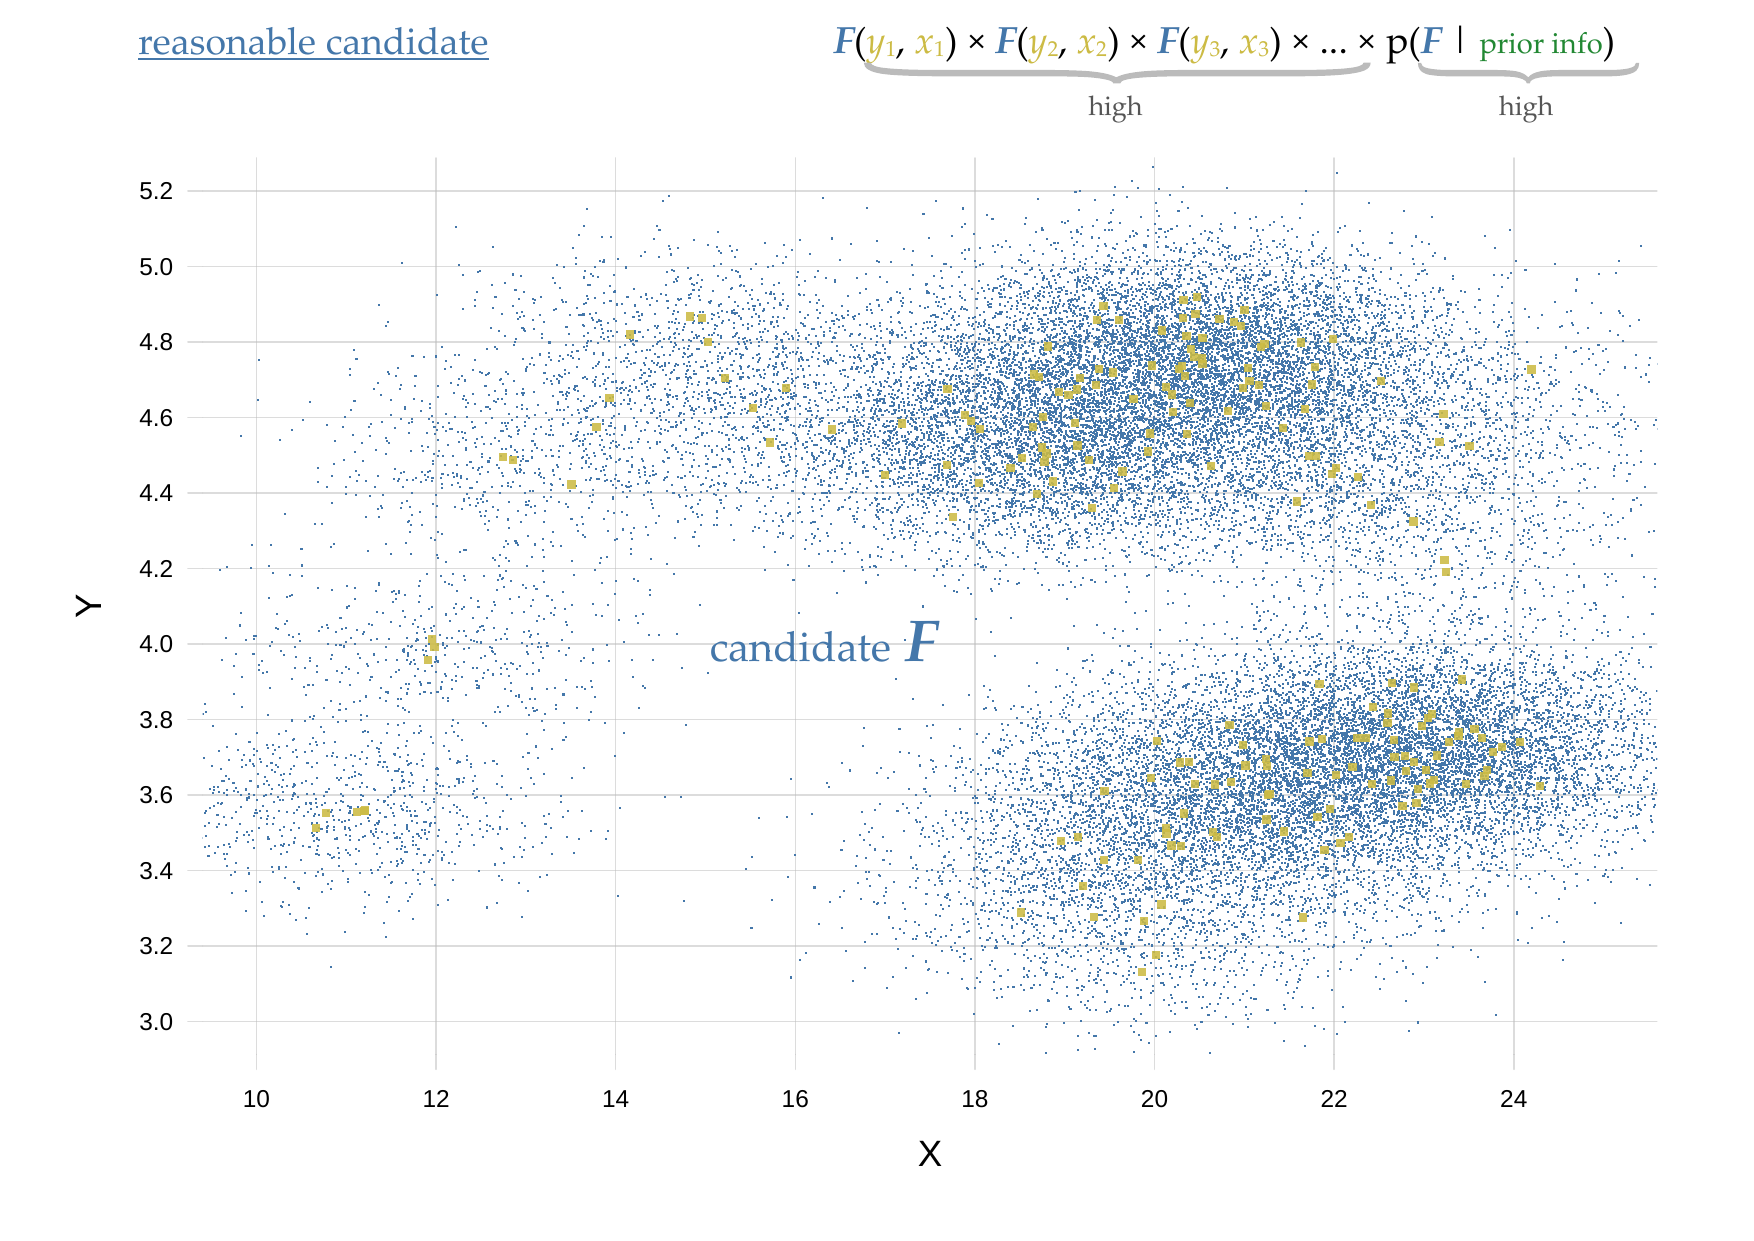

F(y1, x1) × F(y2, x2) × F(y3, x3) × ... × p(F | prior info)
reasonable candidate
high
high
candidate F